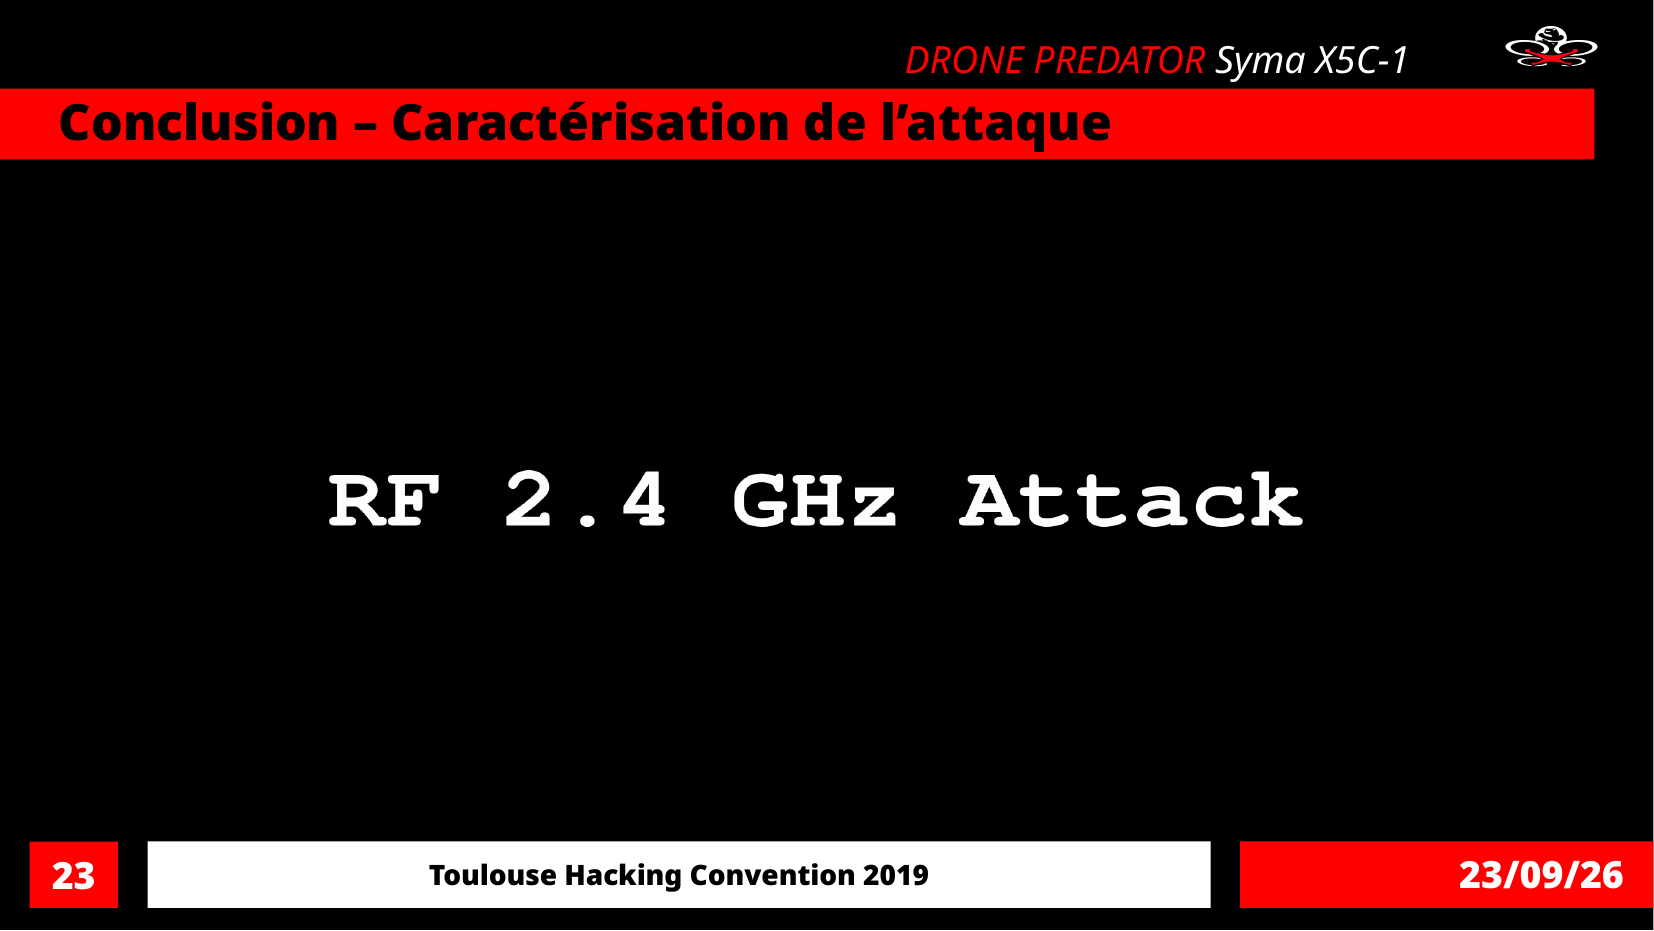

# Conclusion – Caractérisation de l’attaque
23